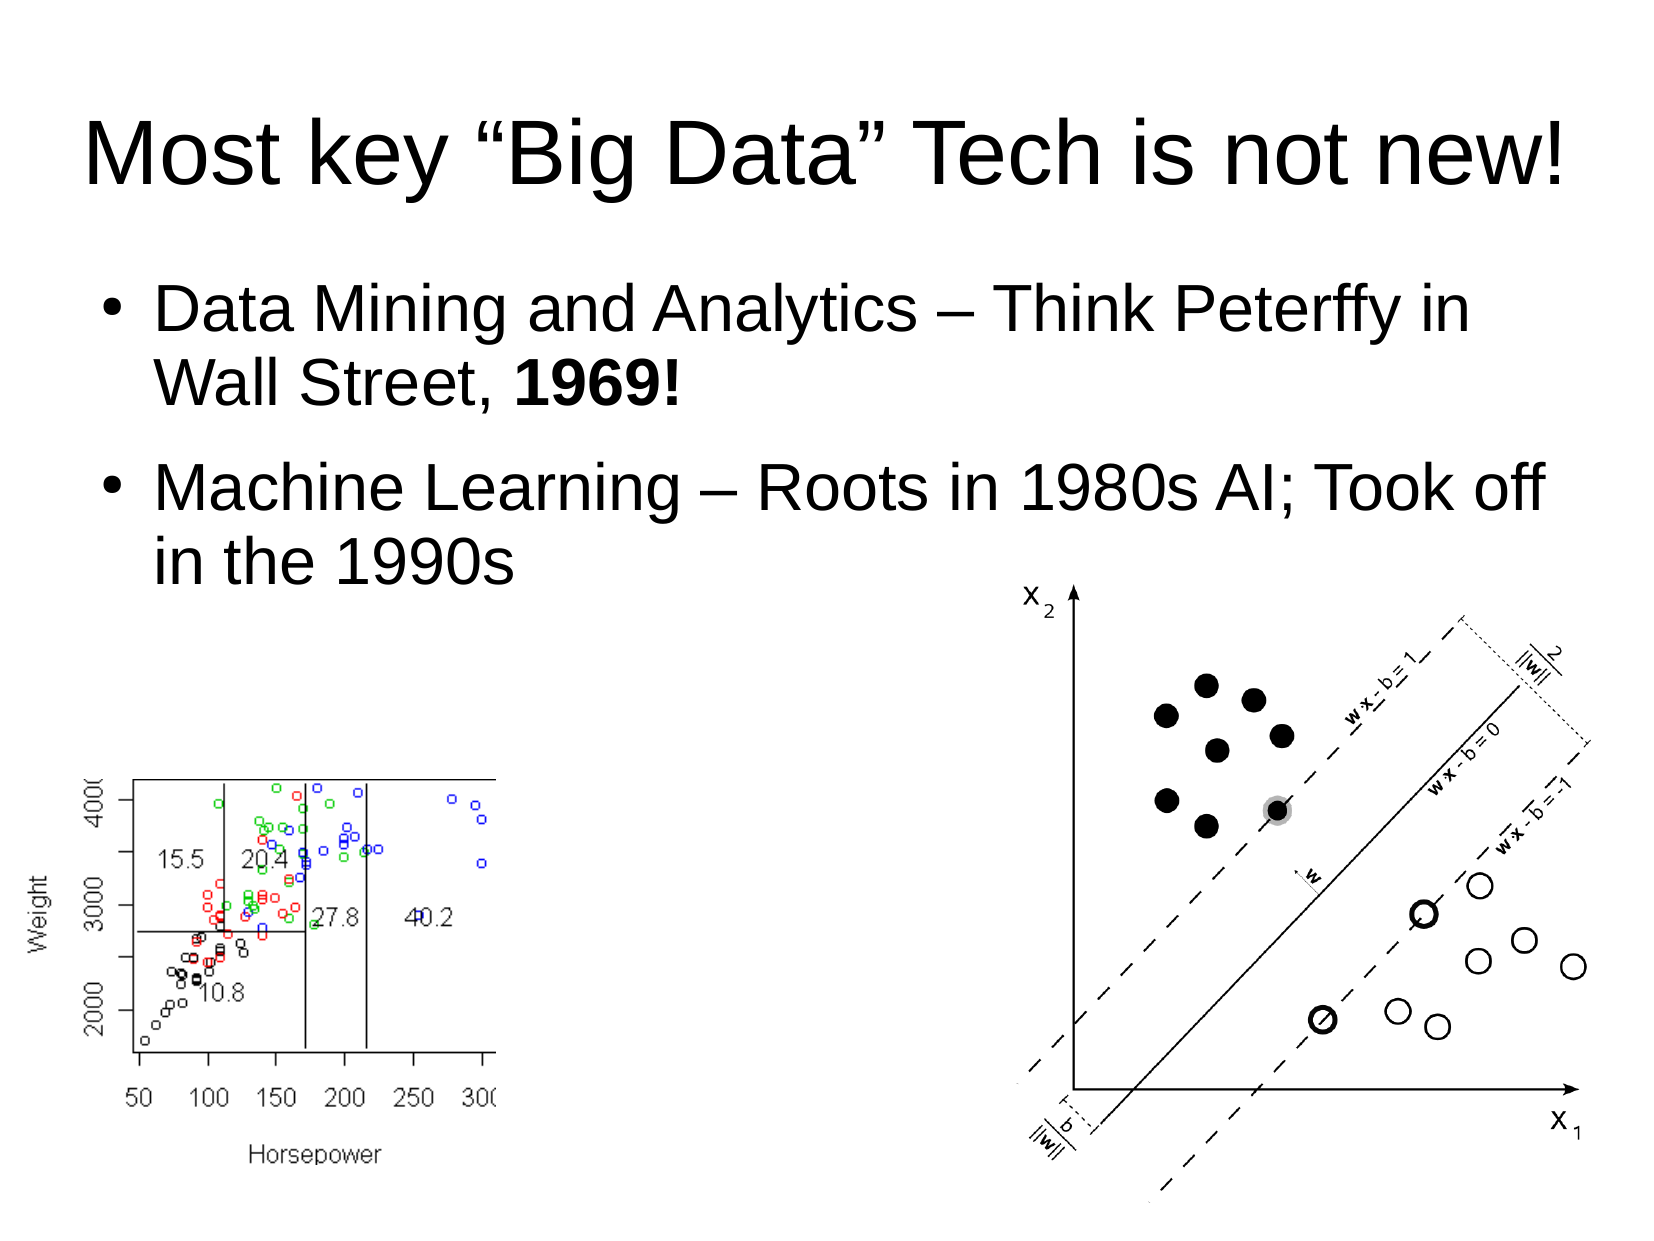

# Most key “Big Data” Tech is not new!
Data Mining and Analytics – Think Peterffy in Wall Street, 1969!
Machine Learning – Roots in 1980s AI; Took off in the 1990s